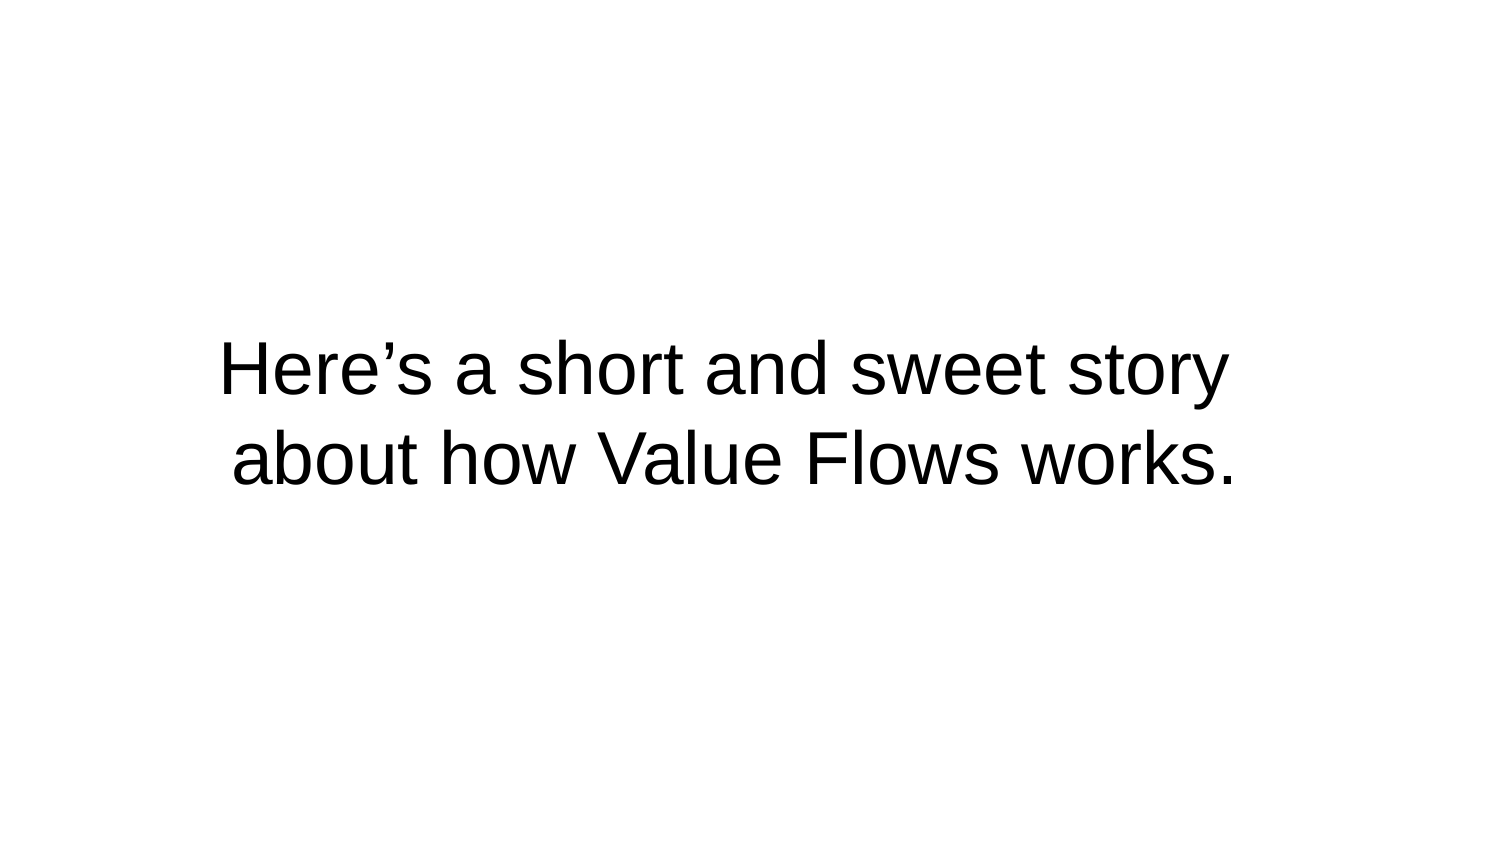

# Here’s a short and sweet story about how Value Flows works.